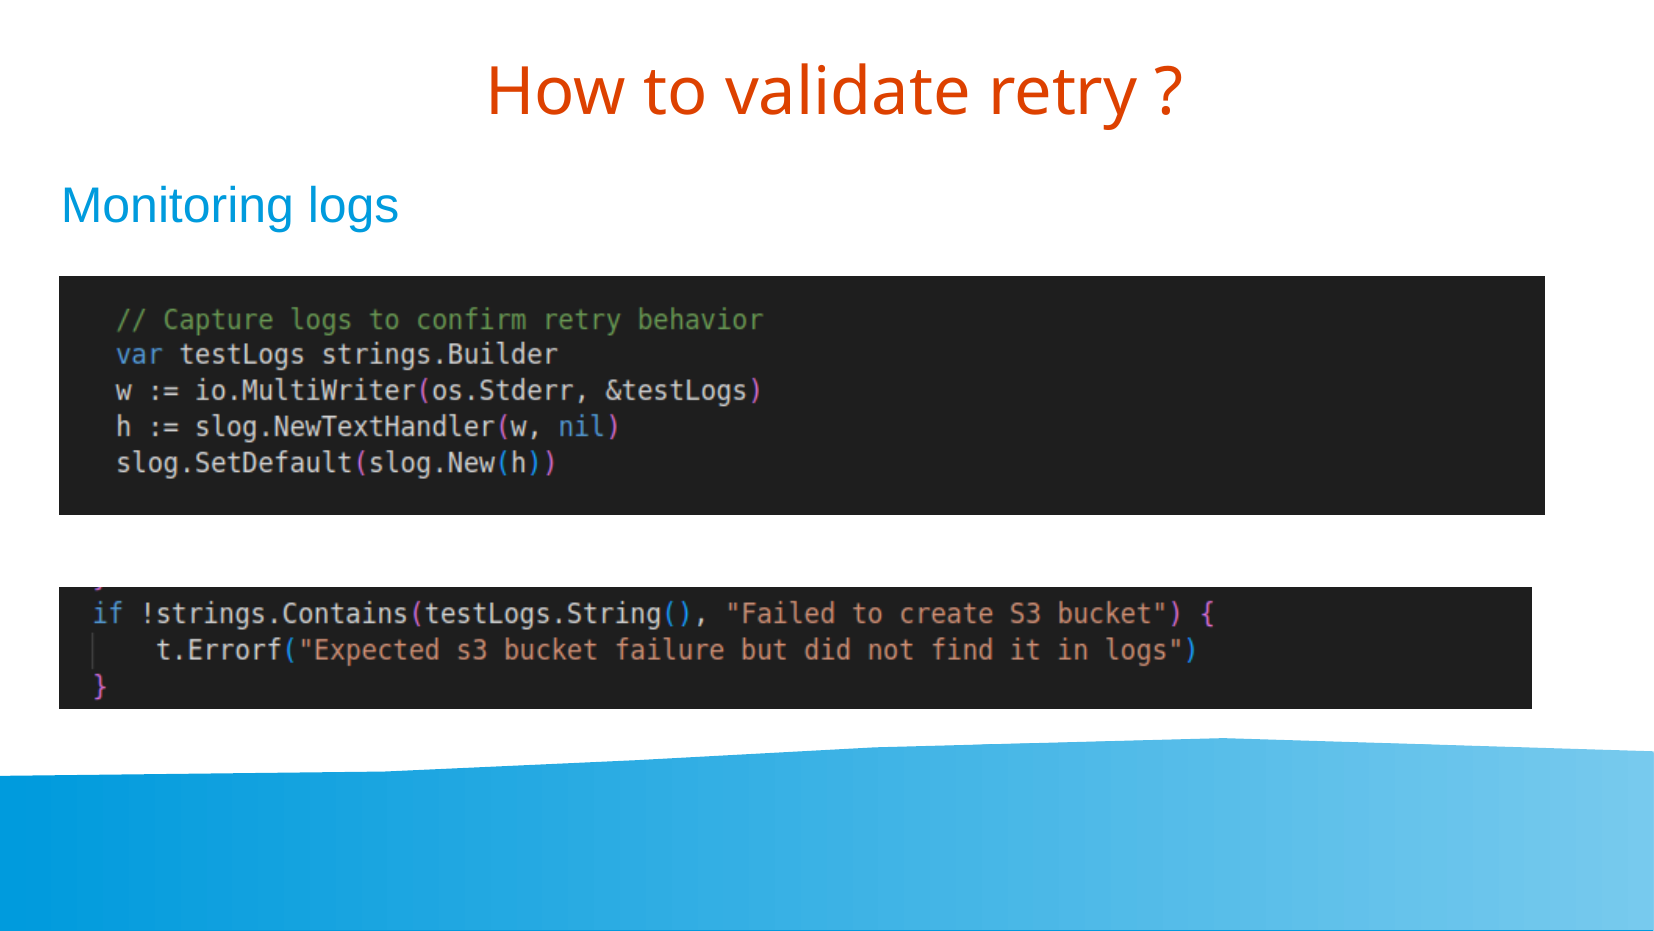

# How to validate retry ?
Monitoring logs